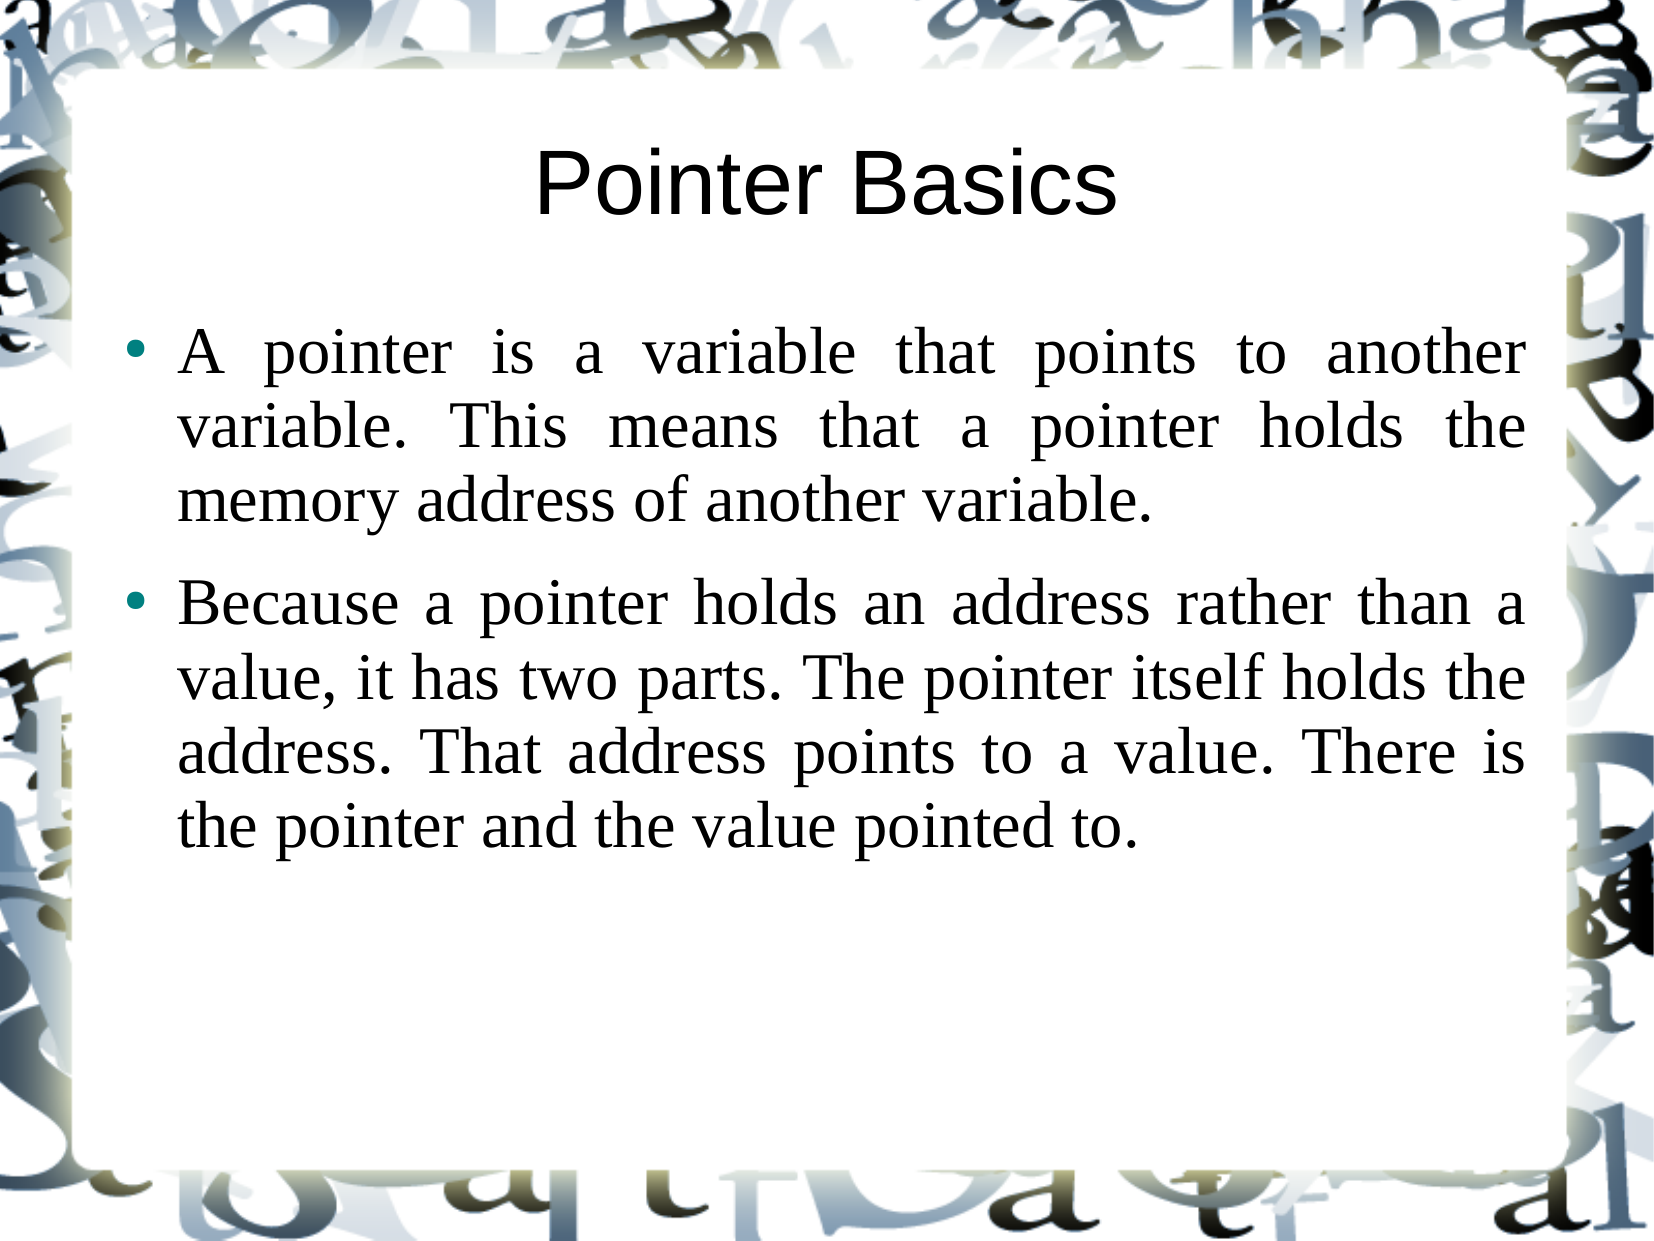

# Pointer Basics
A pointer is a variable that points to another variable. This means that a pointer holds the memory address of another variable.
Because a pointer holds an address rather than a value, it has two parts. The pointer itself holds the address. That address points to a value. There is the pointer and the value pointed to.